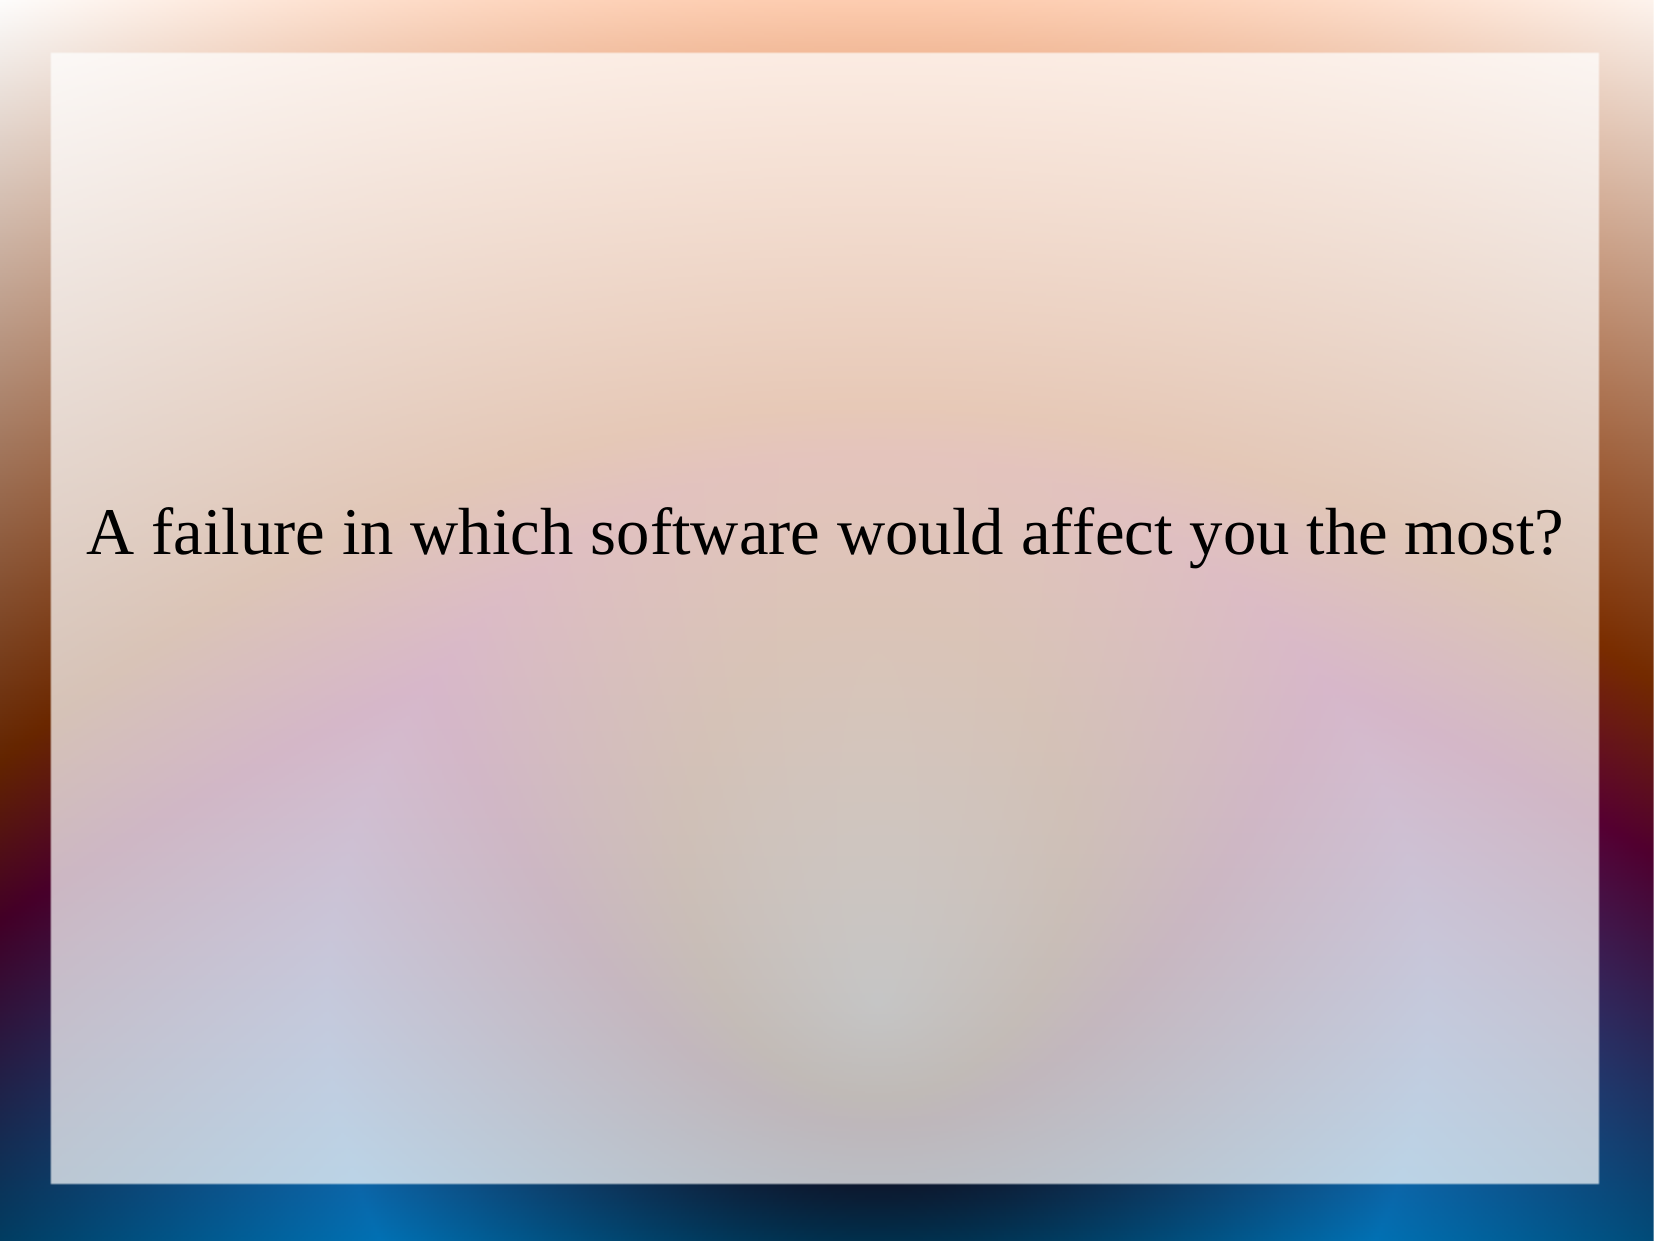

# A failure in which software would affect you the most?